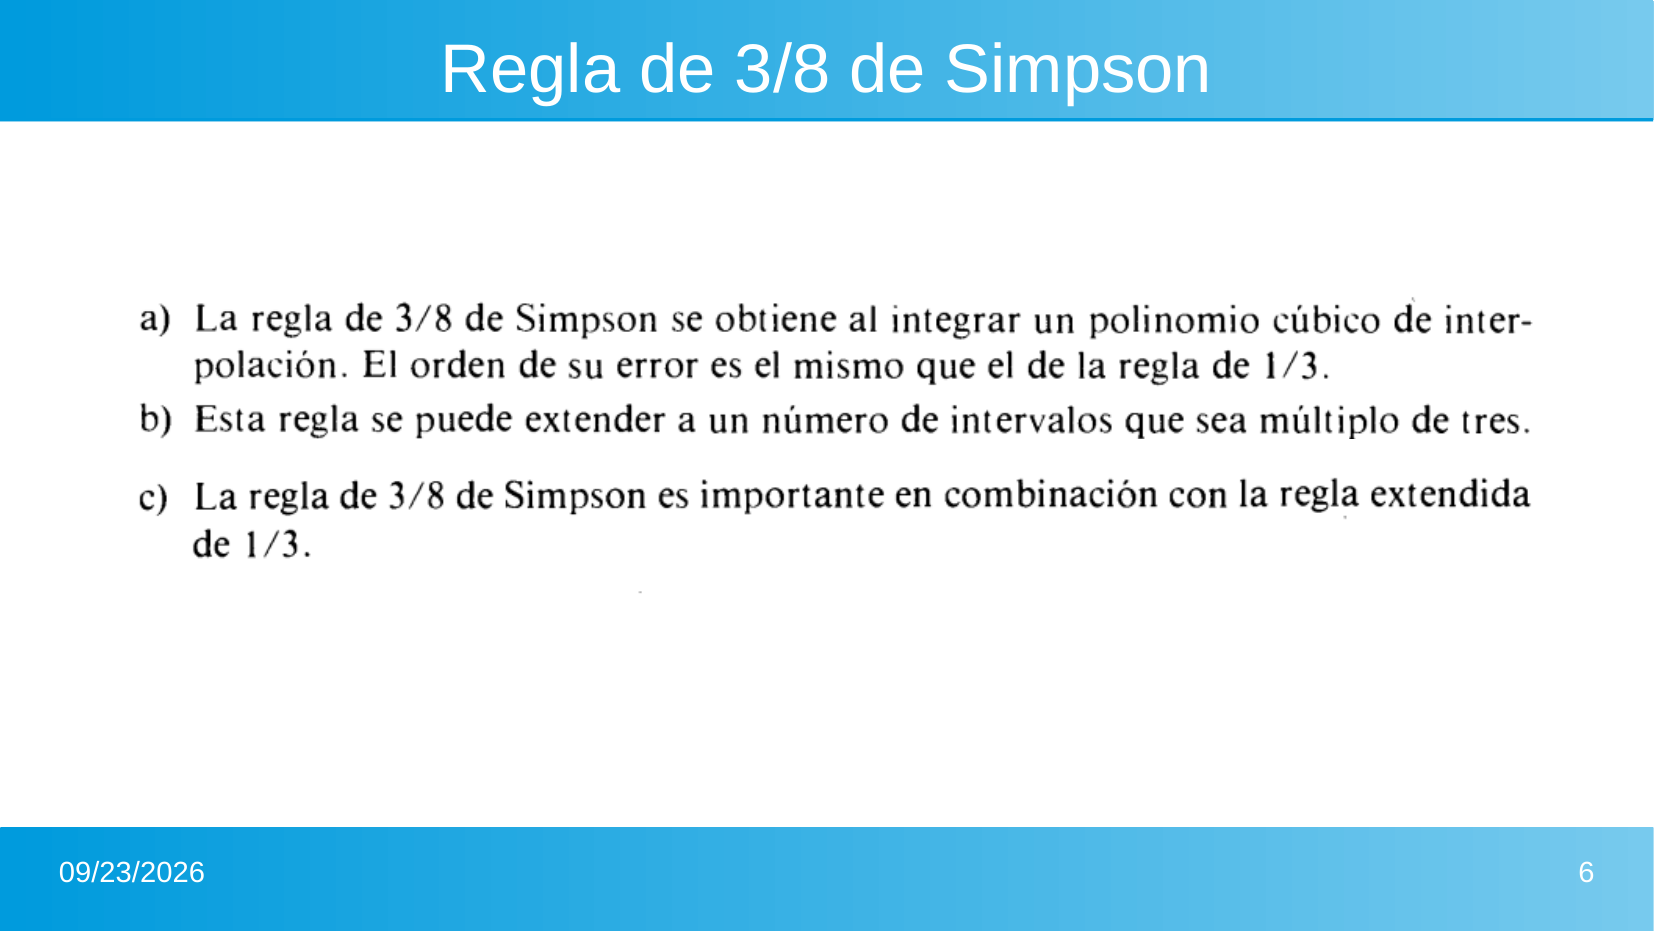

# Regla de 3/8 de Simpson
6